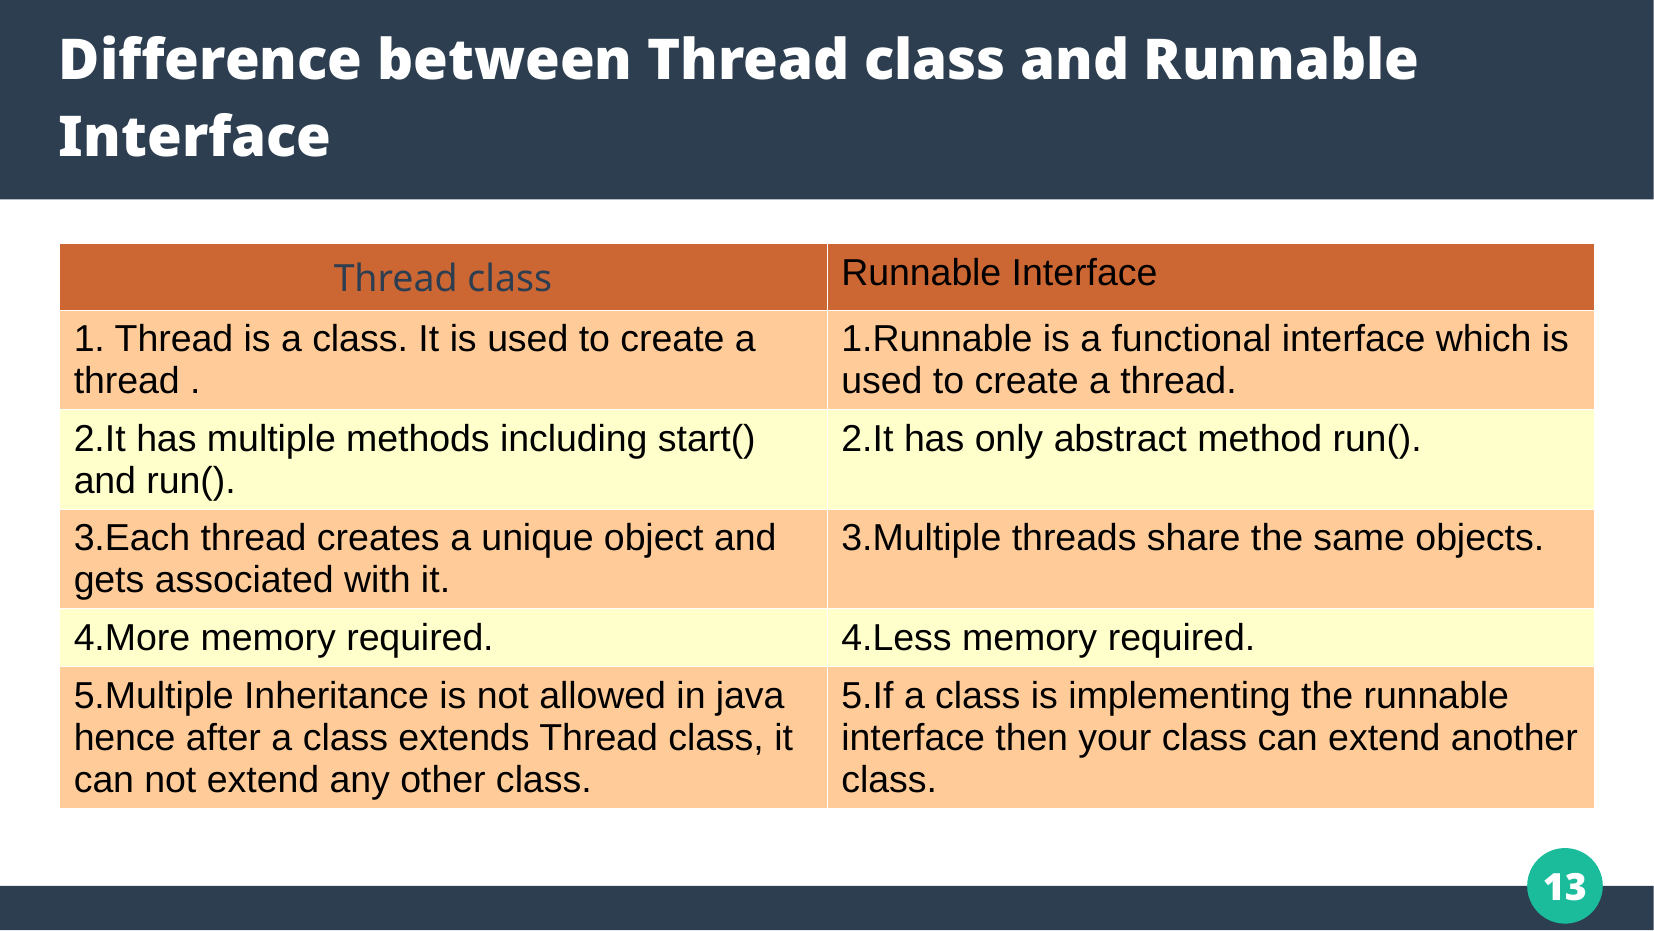

# Difference between Thread class and Runnable Interface
| Thread class | Runnable Interface |
| --- | --- |
| 1. Thread is a class. It is used to create a thread . | 1.Runnable is a functional interface which is used to create a thread. |
| 2.It has multiple methods including start() and run(). | 2.It has only abstract method run(). |
| 3.Each thread creates a unique object and gets associated with it. | 3.Multiple threads share the same objects. |
| 4.More memory required. | 4.Less memory required. |
| 5.Multiple Inheritance is not allowed in java hence after a class extends Thread class, it can not extend any other class. | 5.If a class is implementing the runnable interface then your class can extend another class. |